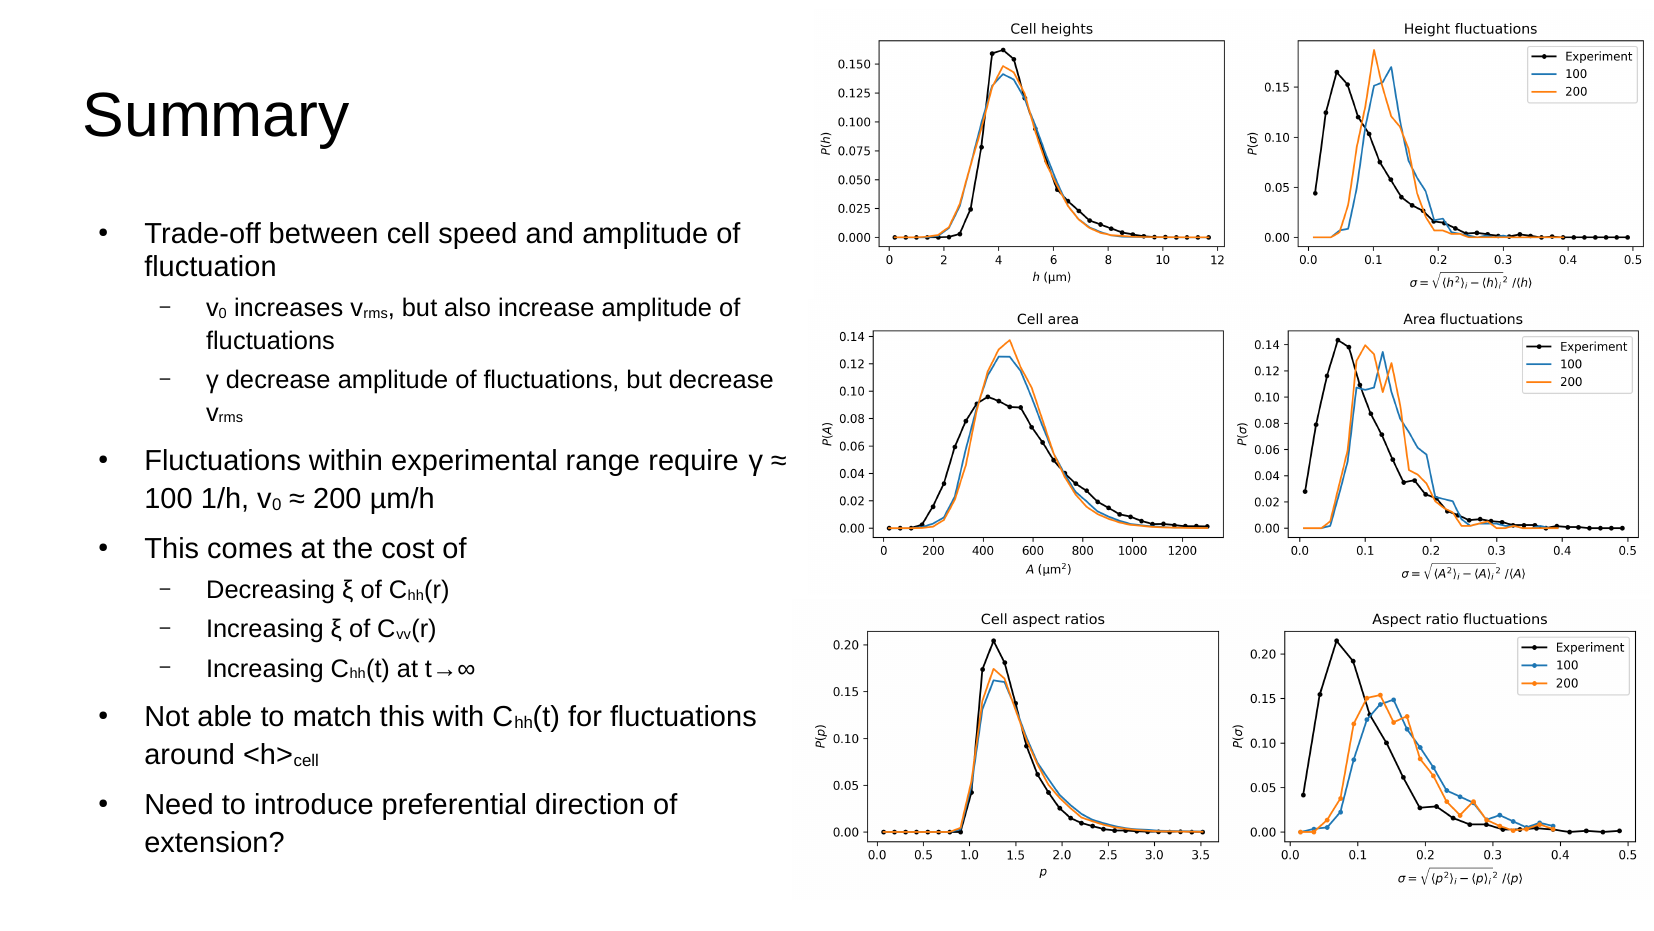

# Summary
Trade-off between cell speed and amplitude of fluctuation
v0 increases vrms, but also increase amplitude of fluctuations
γ decrease amplitude of fluctuations, but decrease vrms
Fluctuations within experimental range require γ ≈ 100 1/h, v0 ≈ 200 µm/h
This comes at the cost of
Decreasing ξ of Chh(r)
Increasing ξ of Cvv(r)
Increasing Chh(t) at t→∞
Not able to match this with Chh(t) for fluctuations around <h>cell
Need to introduce preferential direction of extension?